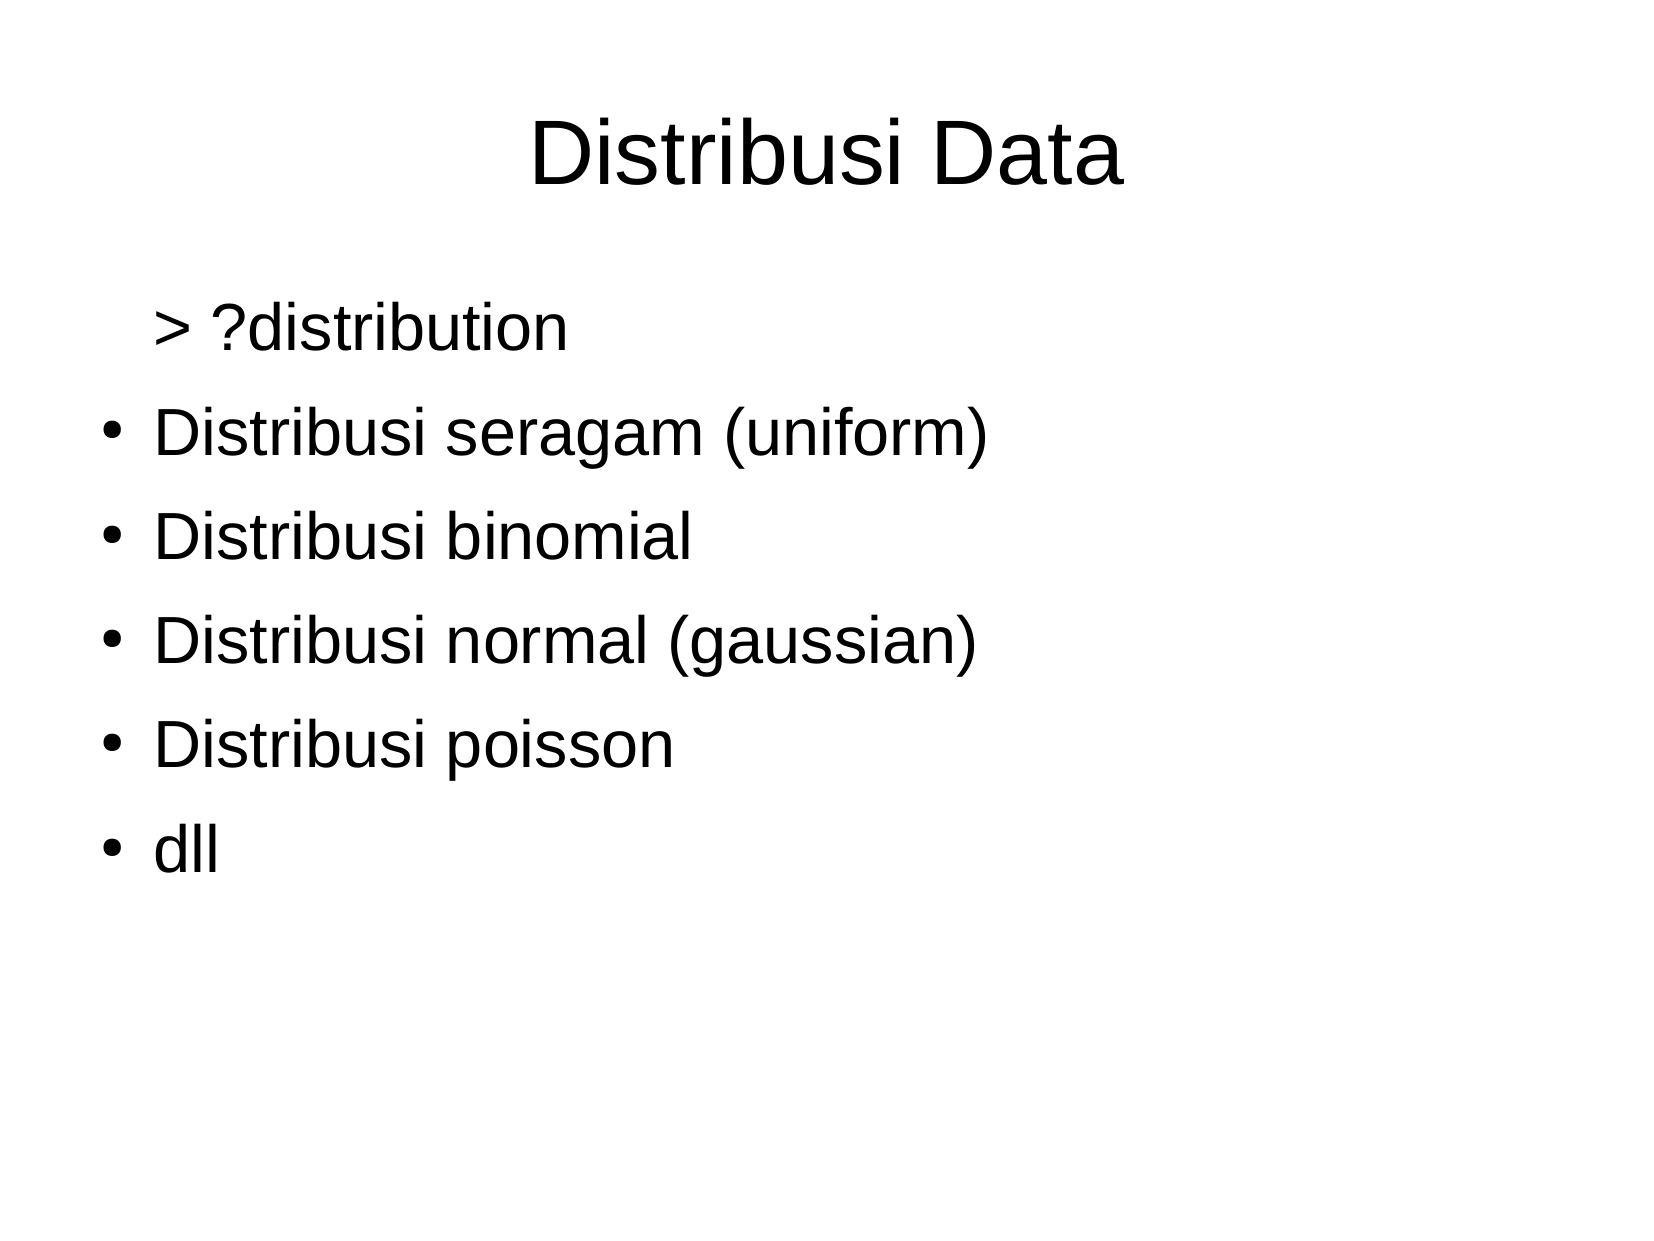

# Distribusi Data
> ?distribution
Distribusi seragam (uniform)
Distribusi binomial
Distribusi normal (gaussian)
Distribusi poisson
dll